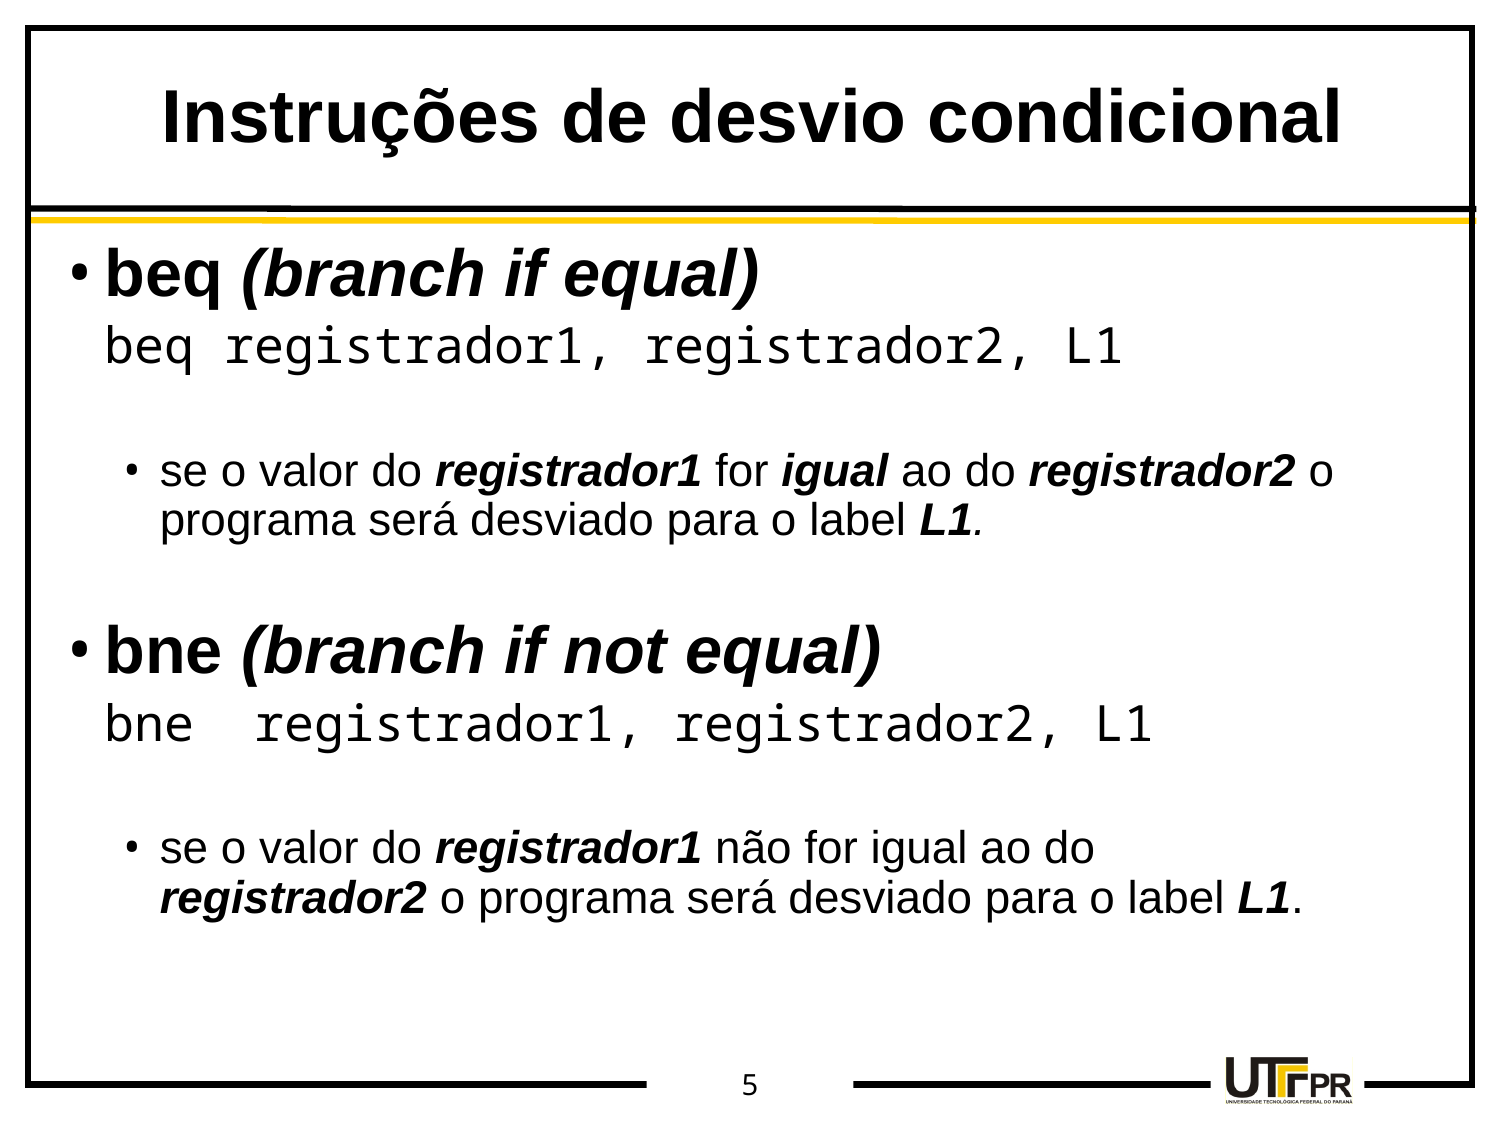

Instruções de desvio condicional
# beq (branch if equal)
beq registrador1, registrador2, L1
se o valor do registrador1 for igual ao do registrador2 o programa será desviado para o label L1.
bne (branch if not equal)
bne registrador1, registrador2, L1
se o valor do registrador1 não for igual ao do registrador2 o programa será desviado para o label L1.